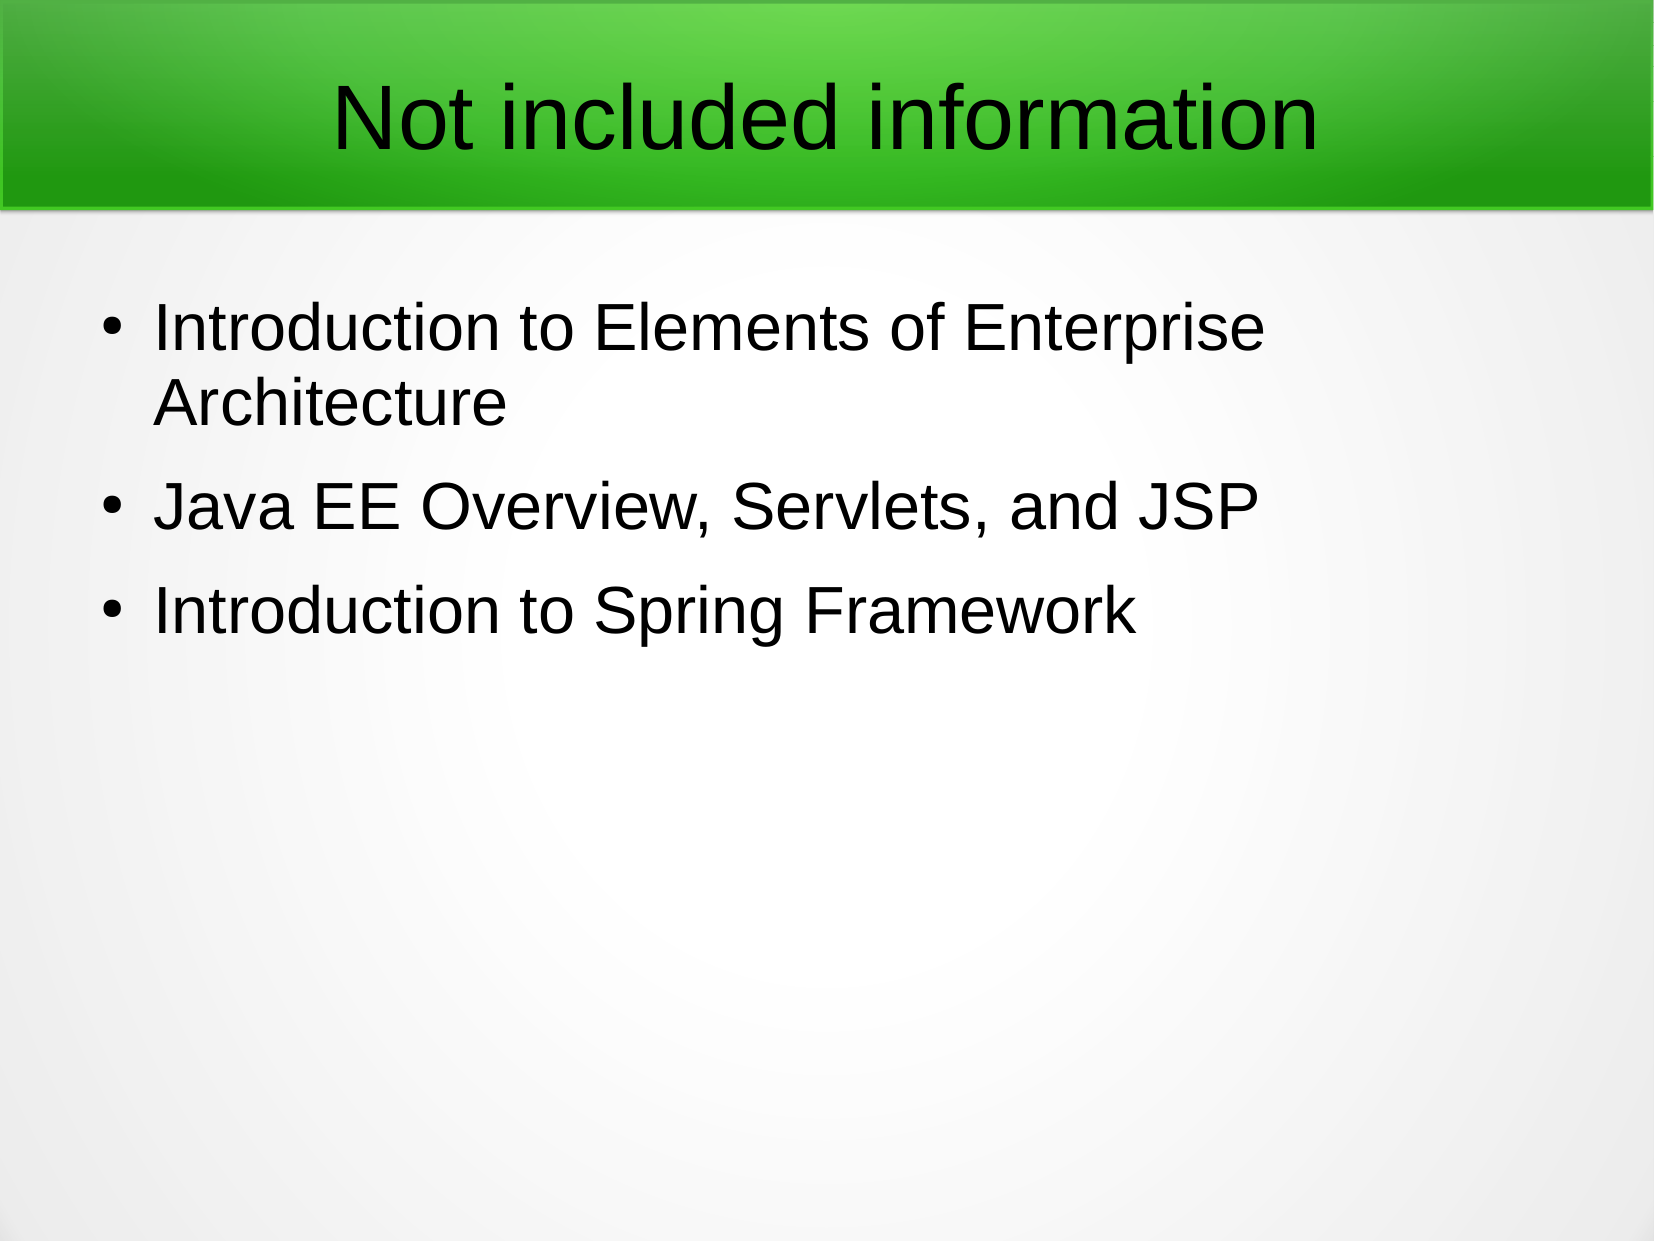

# Not included information
Introduction to Elements of Enterprise Architecture
Java EE Overview, Servlets, and JSP
Introduction to Spring Framework